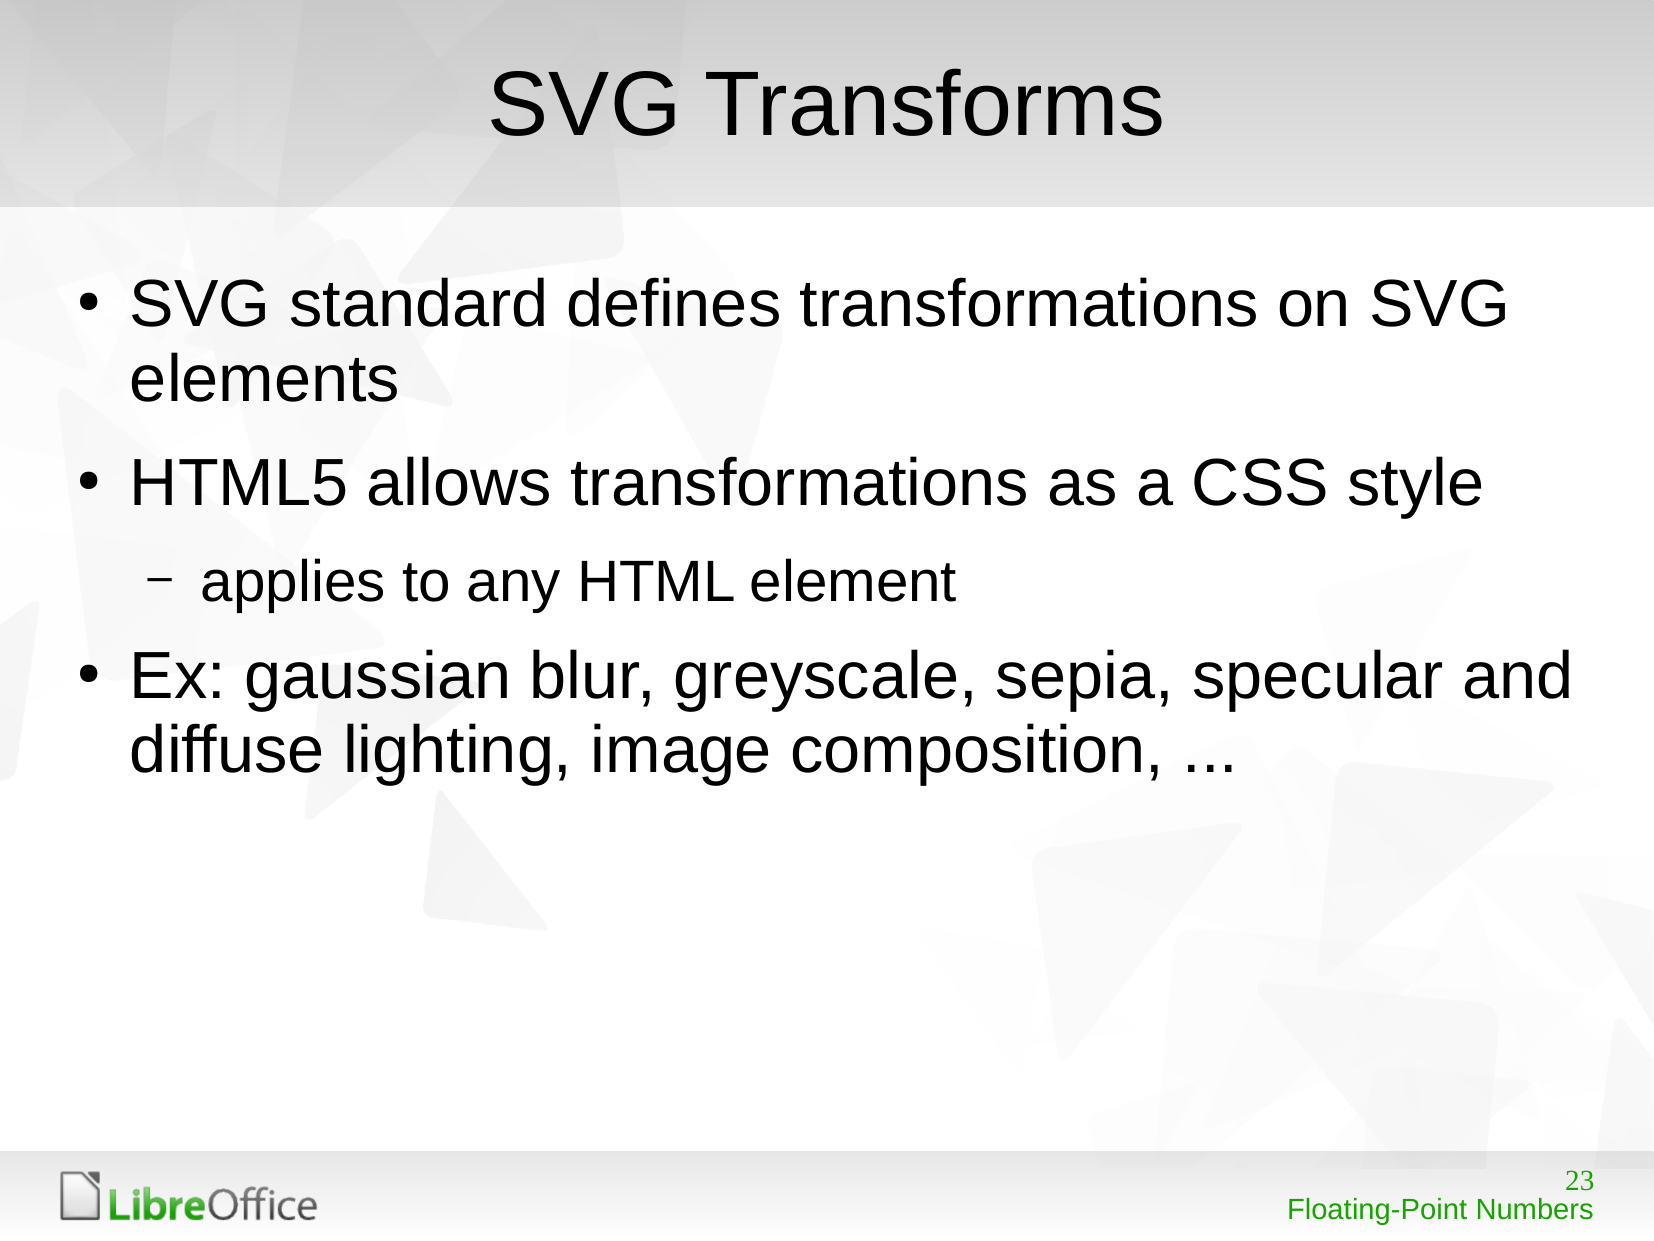

# SVG Transforms
SVG standard defines transformations on SVG elements
HTML5 allows transformations as a CSS style
applies to any HTML element
Ex: gaussian blur, greyscale, sepia, specular and diffuse lighting, image composition, ...
23
Floating-Point Numbers